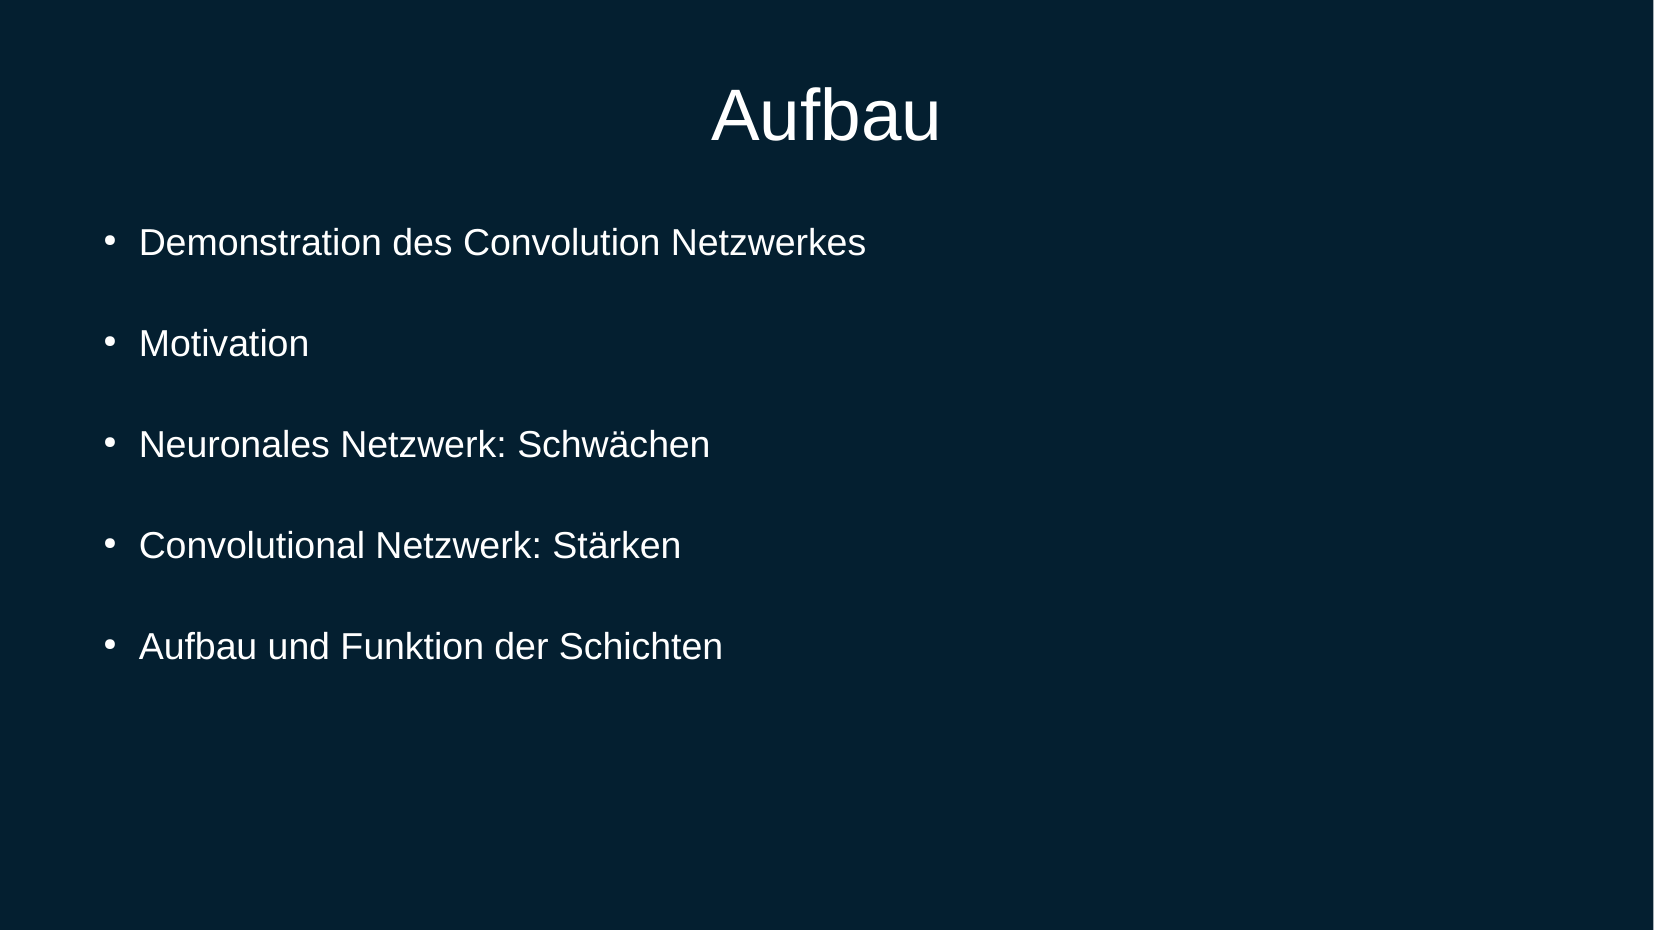

# Aufbau
Demonstration des Convolution Netzwerkes
Motivation
Neuronales Netzwerk: Schwächen
Convolutional Netzwerk: Stärken
Aufbau und Funktion der Schichten